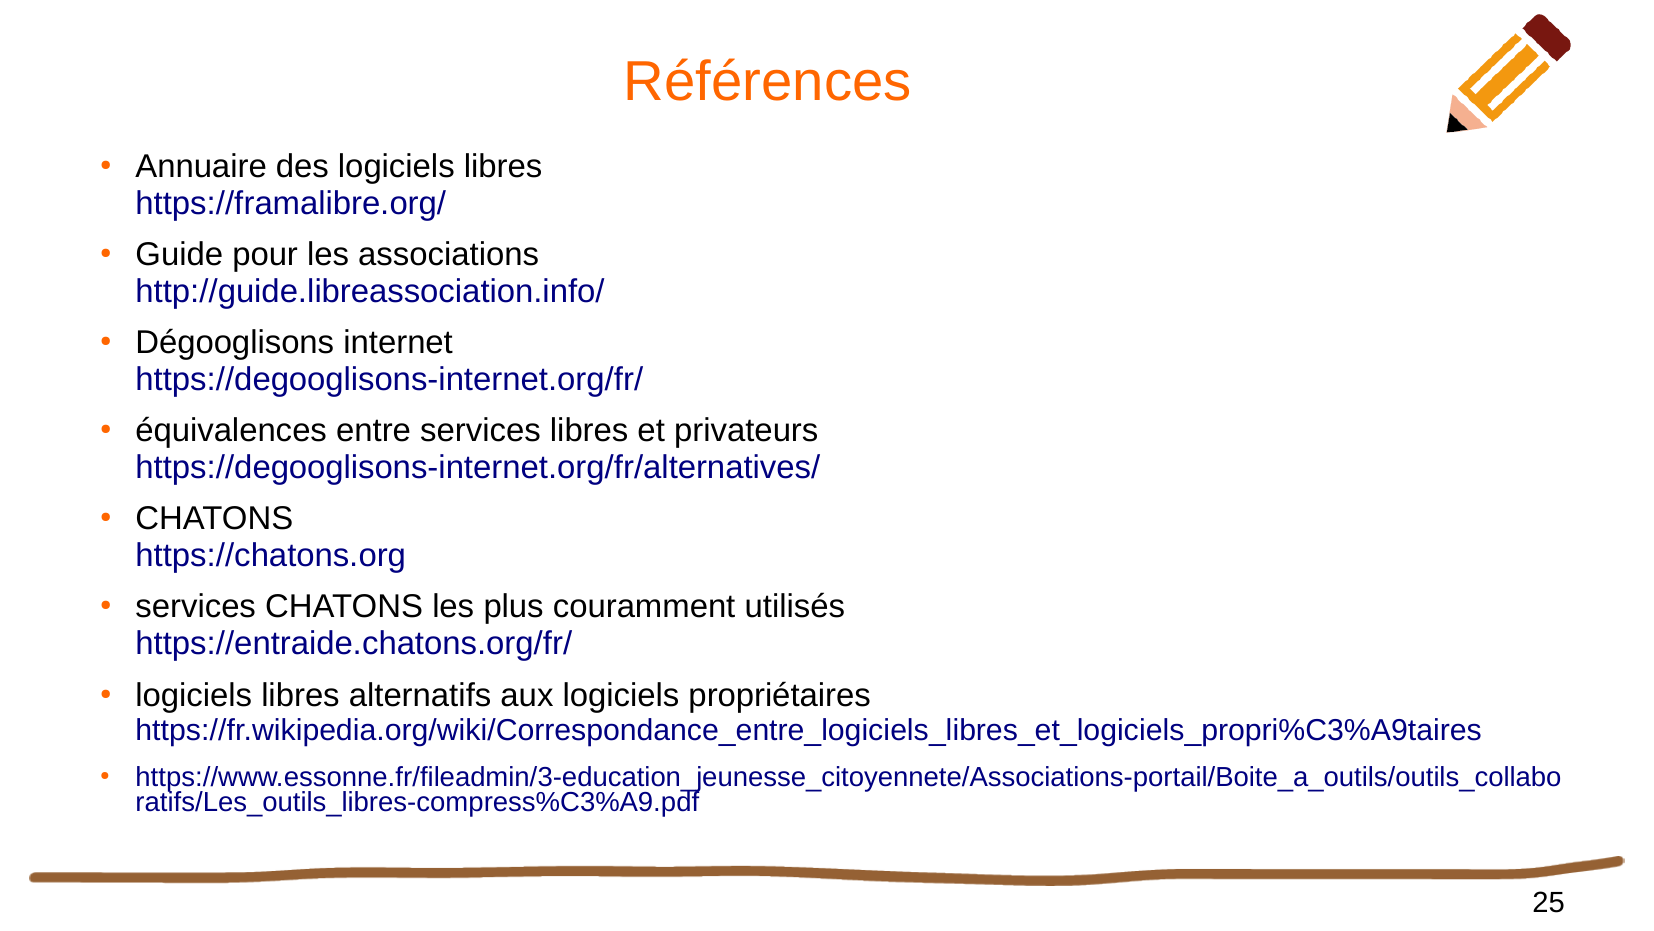

# Références
Annuaire des logiciels libres
https://framalibre.org/
Guide pour les associations
http://guide.libreassociation.info/
Dégooglisons internet
https://degooglisons-internet.org/fr/
équivalences entre services libres et privateurs
https://degooglisons-internet.org/fr/alternatives/
CHATONS
https://chatons.org
services CHATONS les plus couramment utilisés
https://entraide.chatons.org/fr/
logiciels libres alternatifs aux logiciels propriétaires
https://fr.wikipedia.org/wiki/Correspondance_entre_logiciels_libres_et_logiciels_propri%C3%A9taires
https://www.essonne.fr/fileadmin/3-education_jeunesse_citoyennete/Associations-portail/Boite_a_outils/outils_collaboratifs/Les_outils_libres-compress%C3%A9.pdf
25